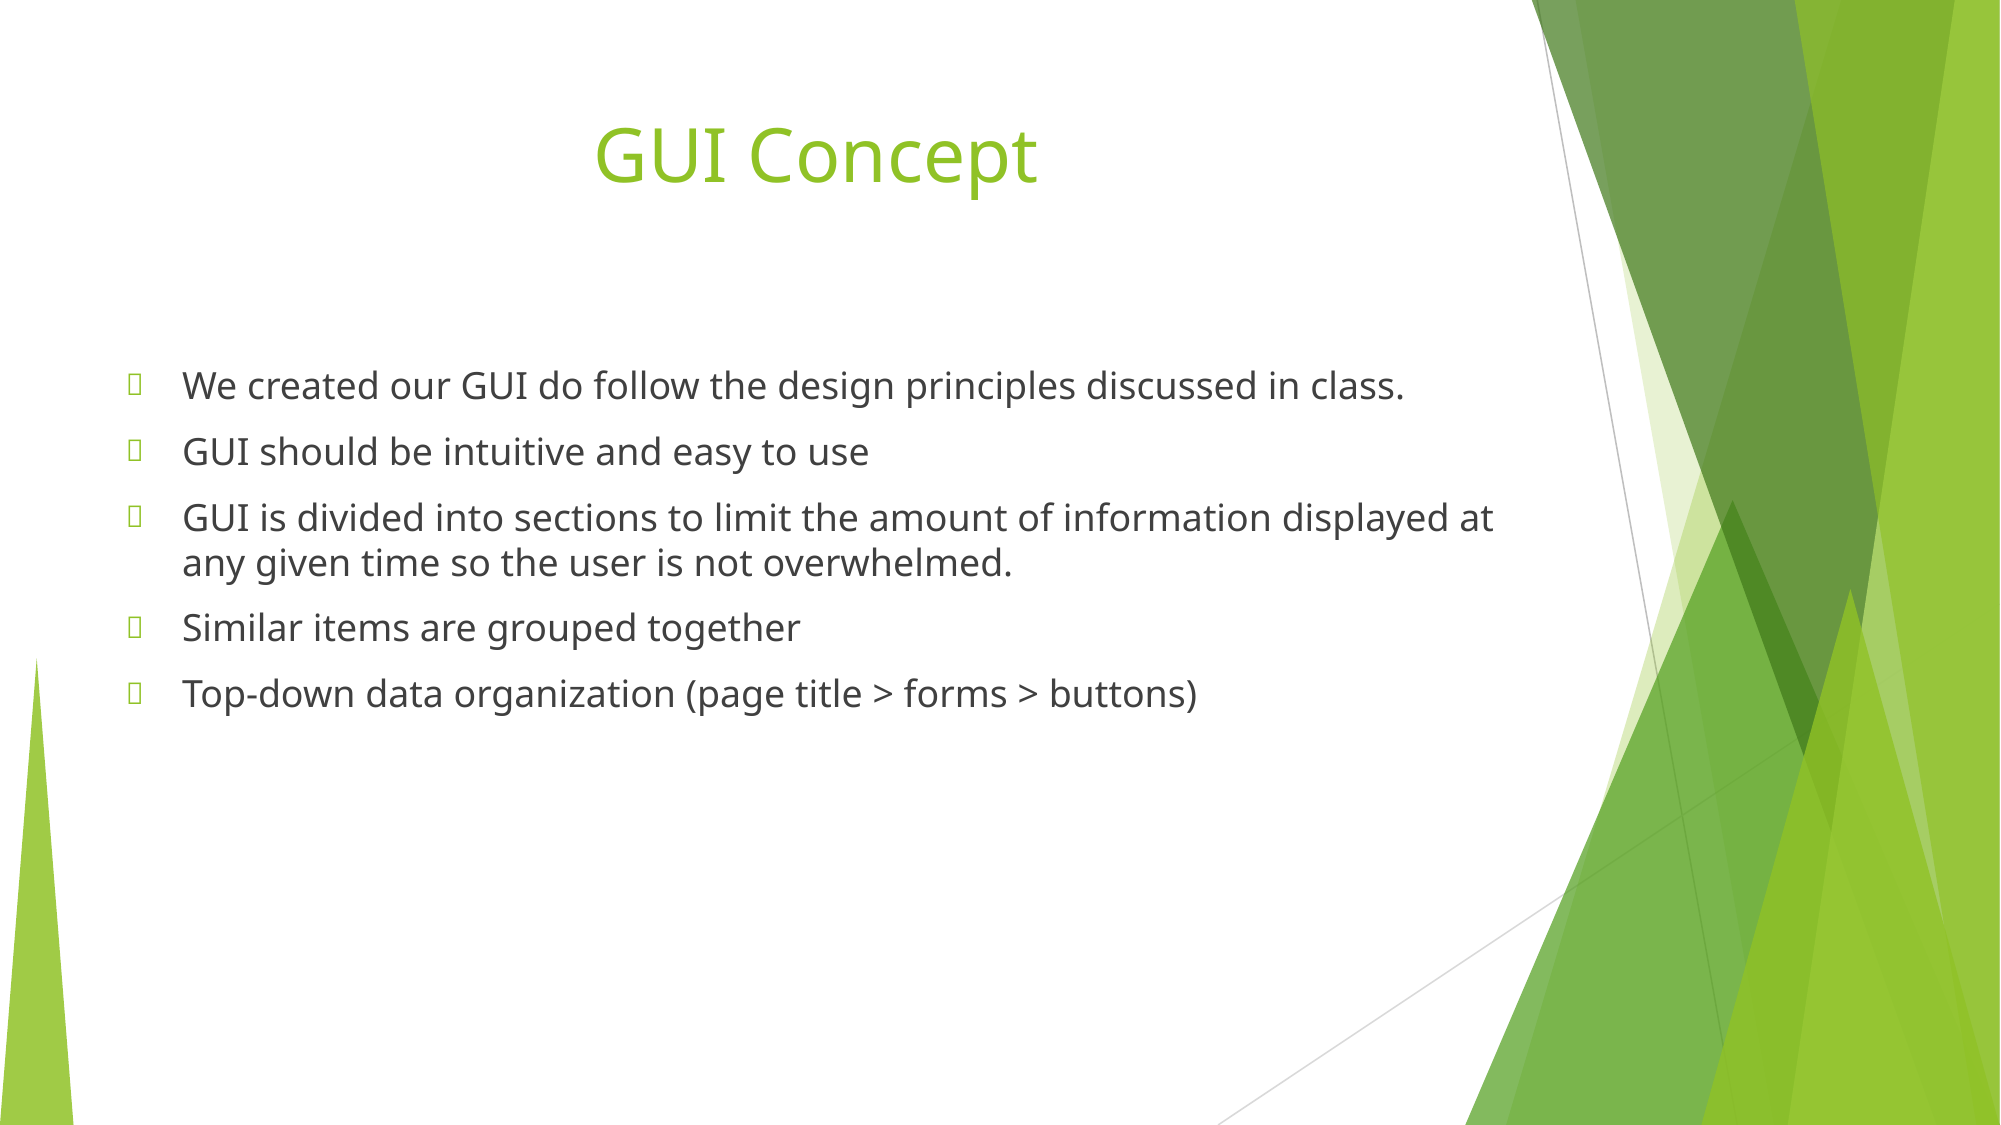

# GUI Concept
We created our GUI do follow the design principles discussed in class.
GUI should be intuitive and easy to use
GUI is divided into sections to limit the amount of information displayed at any given time so the user is not overwhelmed.
Similar items are grouped together
Top-down data organization (page title > forms > buttons)